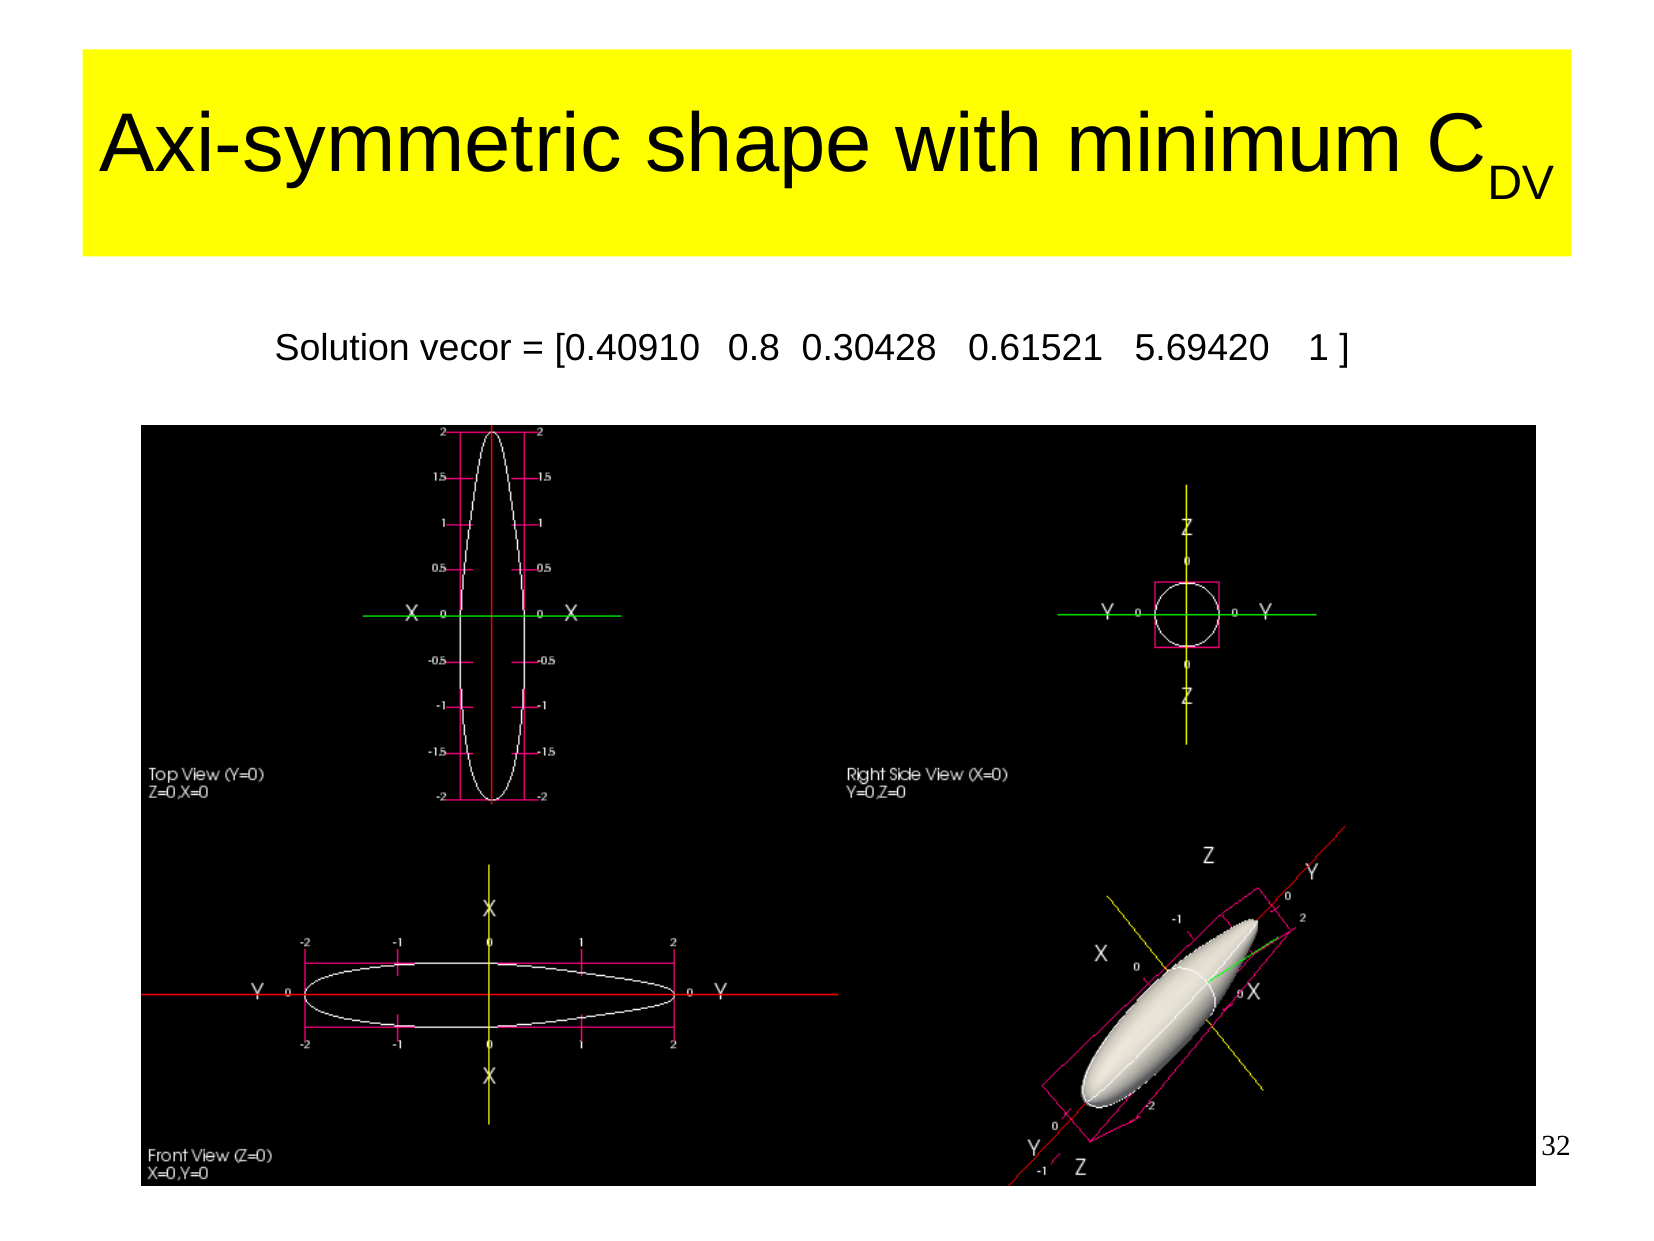

# Axi-symmetric shape with minimum CDV
Solution vecor = [0.40910	 0.8 	 0.30428 0.61521 5.69420	1 ]
32